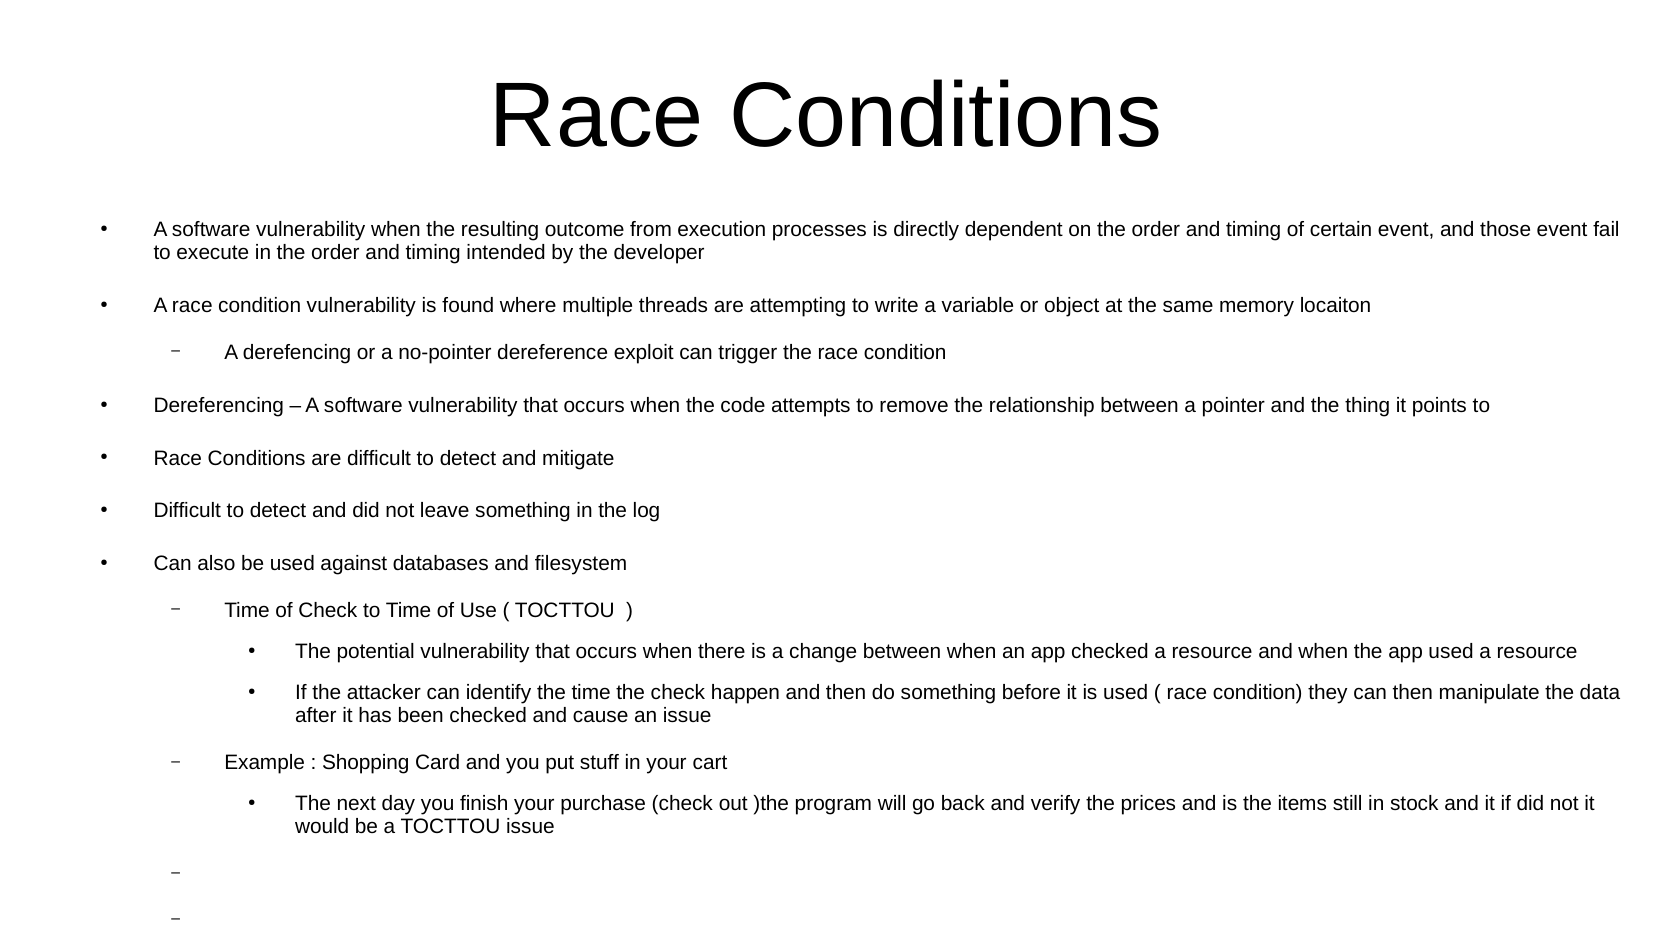

# Race Conditions
A software vulnerability when the resulting outcome from execution processes is directly dependent on the order and timing of certain event, and those event fail to execute in the order and timing intended by the developer
A race condition vulnerability is found where multiple threads are attempting to write a variable or object at the same memory locaiton
A derefencing or a no-pointer dereference exploit can trigger the race condition
Dereferencing – A software vulnerability that occurs when the code attempts to remove the relationship between a pointer and the thing it points to
Race Conditions are difficult to detect and mitigate
Difficult to detect and did not leave something in the log
Can also be used against databases and filesystem
Time of Check to Time of Use ( TOCTTOU )
The potential vulnerability that occurs when there is a change between when an app checked a resource and when the app used a resource
If the attacker can identify the time the check happen and then do something before it is used ( race condition) they can then manipulate the data after it has been checked and cause an issue
Example : Shopping Card and you put stuff in your cart
The next day you finish your purchase (check out )the program will go back and verify the prices and is the items still in stock and it if did not it would be a TOCTTOU issue